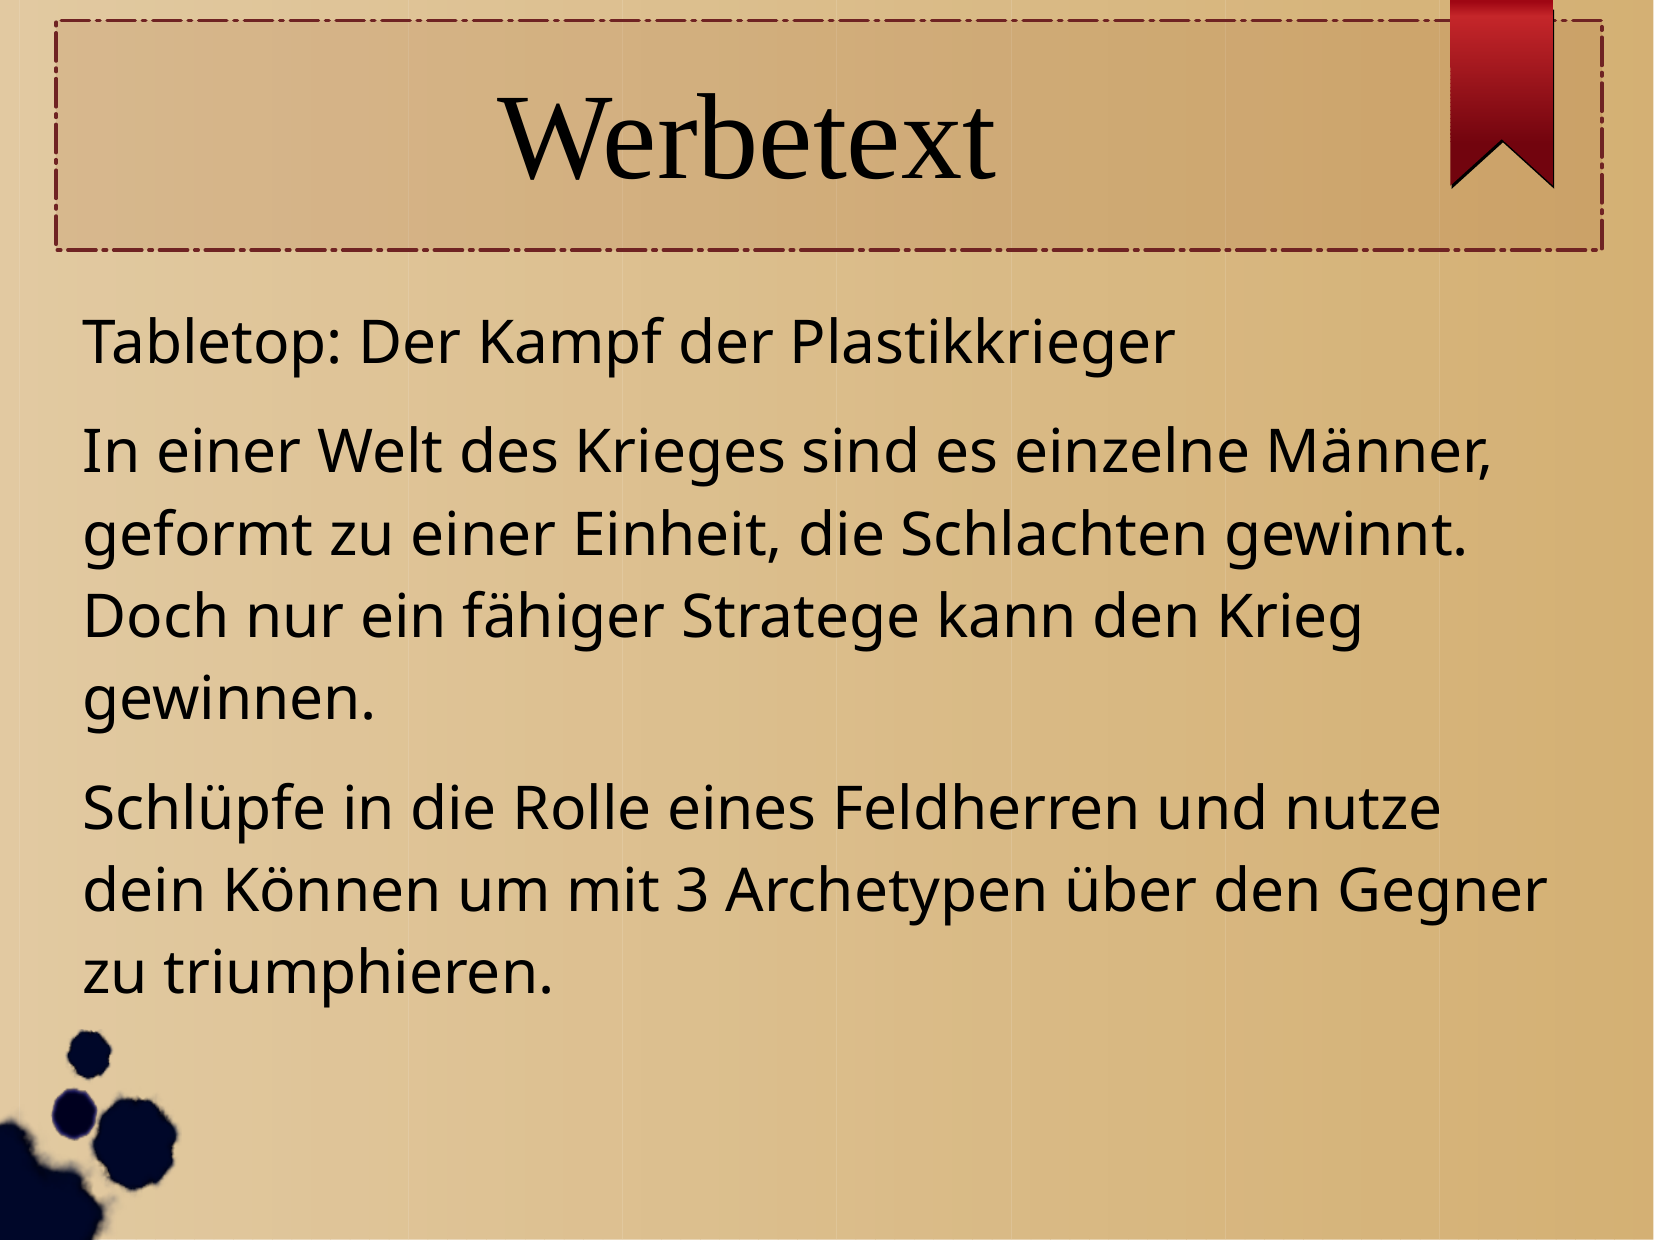

# Werbetext
Tabletop: Der Kampf der Plastikkrieger
In einer Welt des Krieges sind es einzelne Männer, geformt zu einer Einheit, die Schlachten gewinnt. Doch nur ein fähiger Stratege kann den Krieg gewinnen.
Schlüpfe in die Rolle eines Feldherren und nutze dein Können um mit 3 Archetypen über den Gegner zu triumphieren.